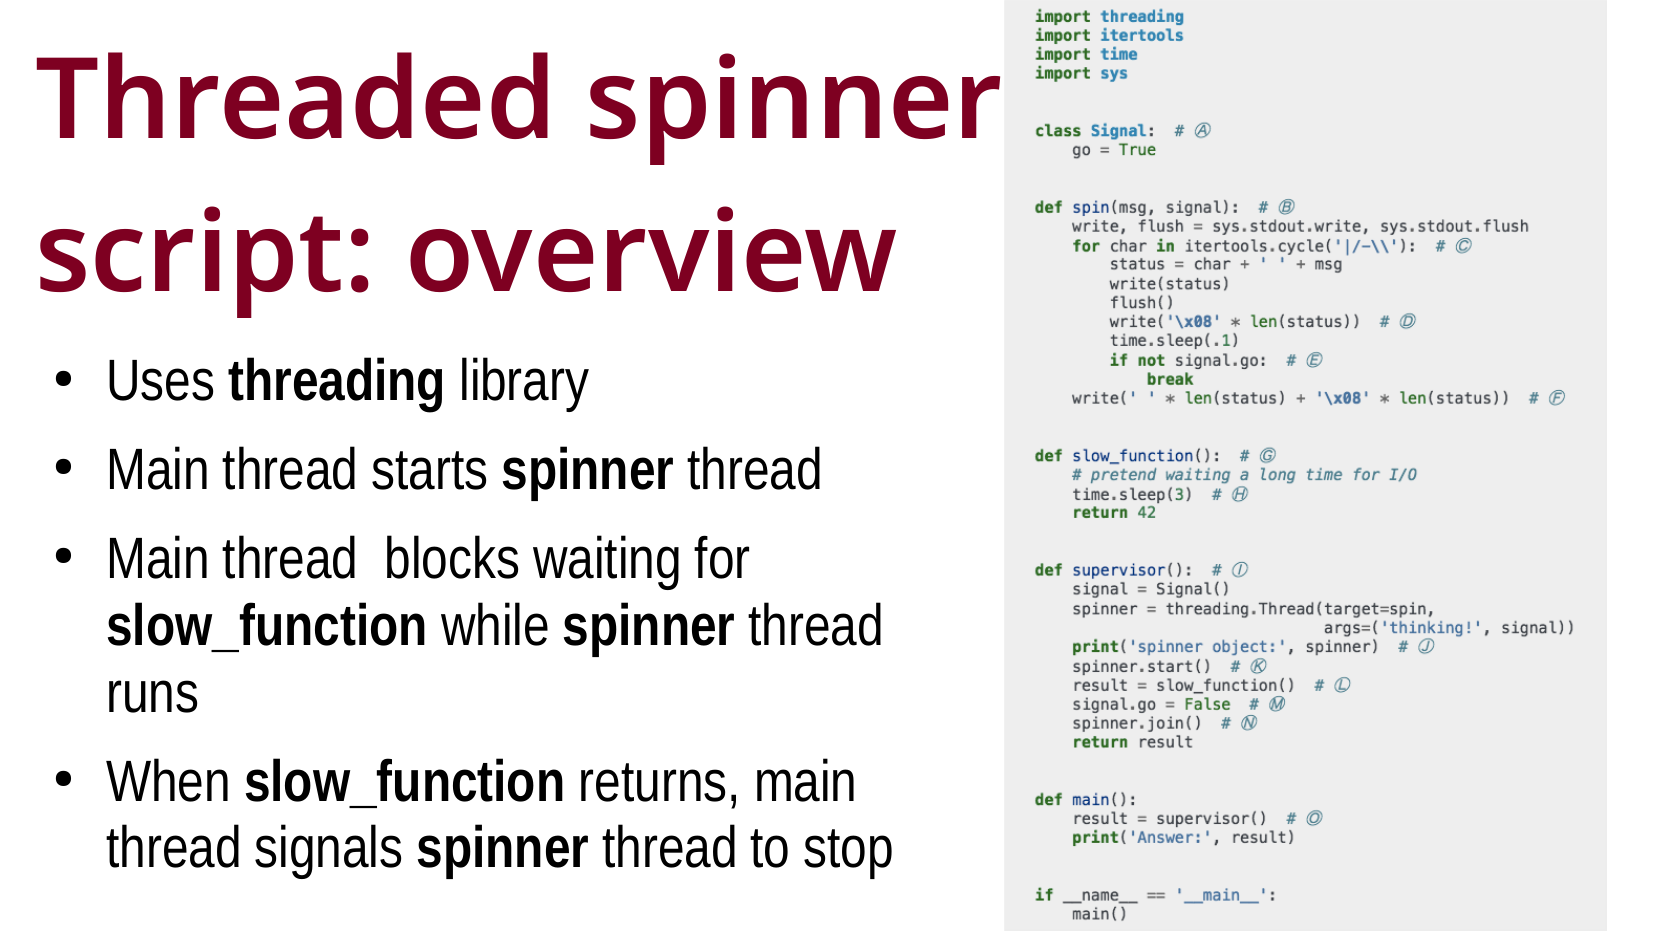

# Threaded spinner script: overview
Uses threading library
Main thread starts spinner thread
Main thread blocks waiting for slow_function while spinner thread runs
When slow_function returns, main thread signals spinner thread to stop